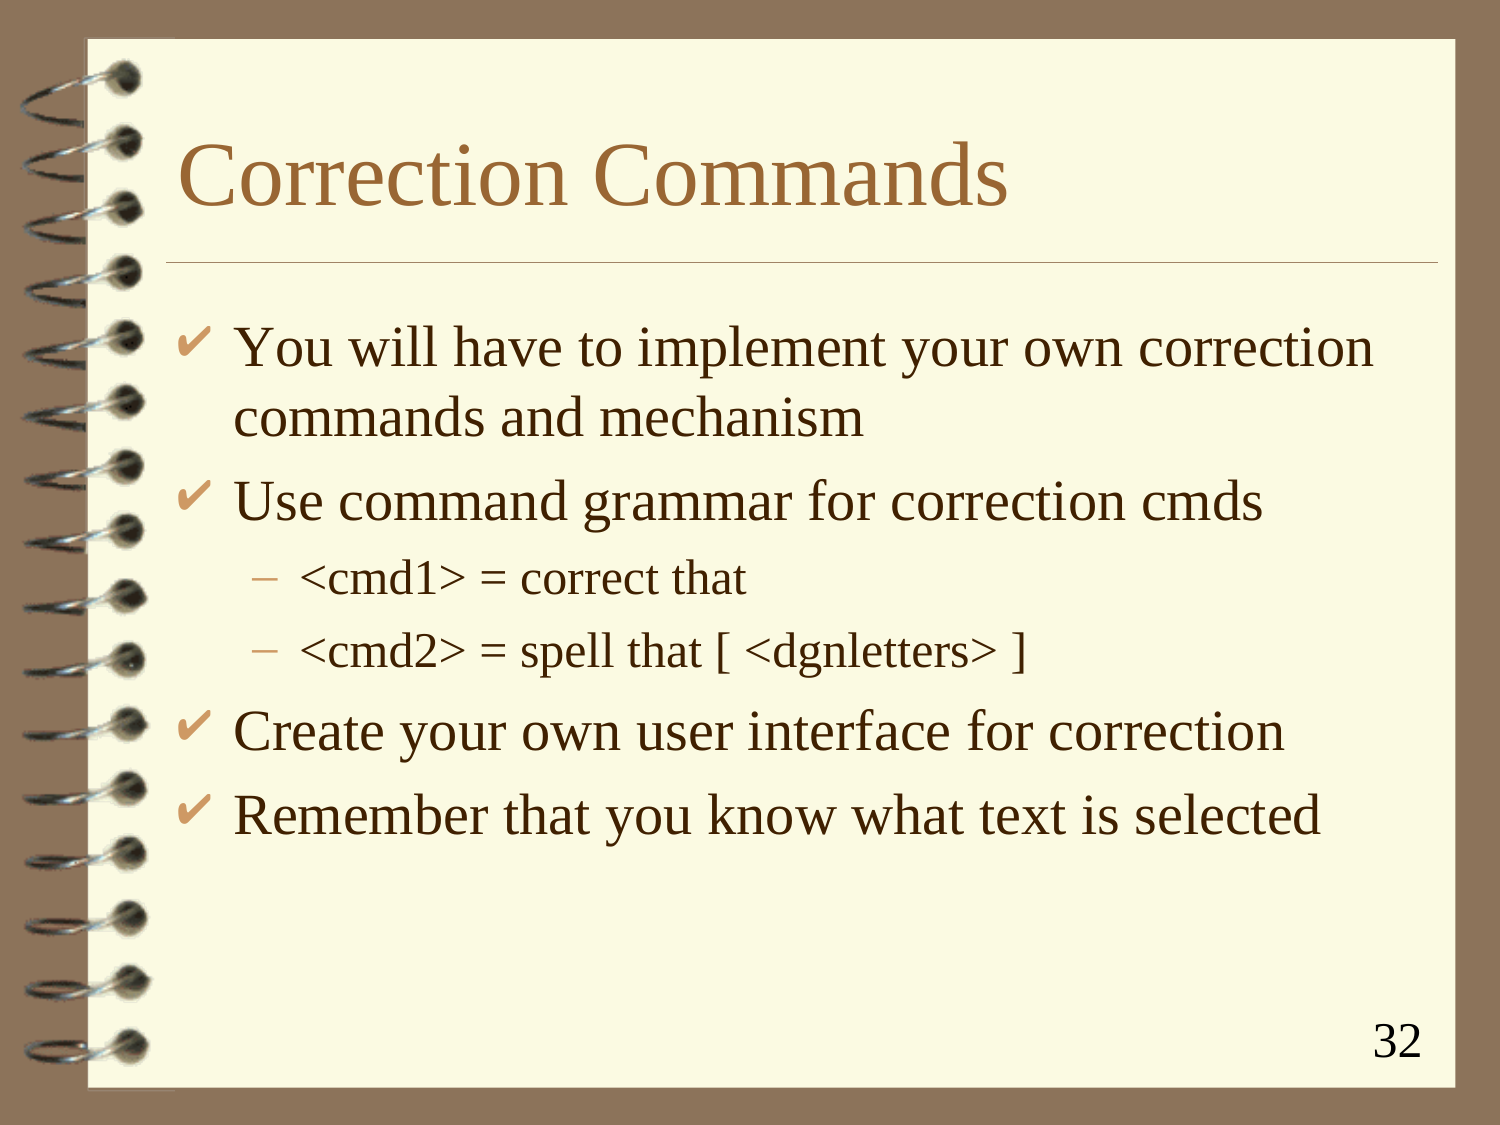

# Correction Commands
You will have to implement your own correction commands and mechanism
Use command grammar for correction cmds
<cmd1> = correct that
<cmd2> = spell that [ <dgnletters> ]
Create your own user interface for correction
Remember that you know what text is selected
32